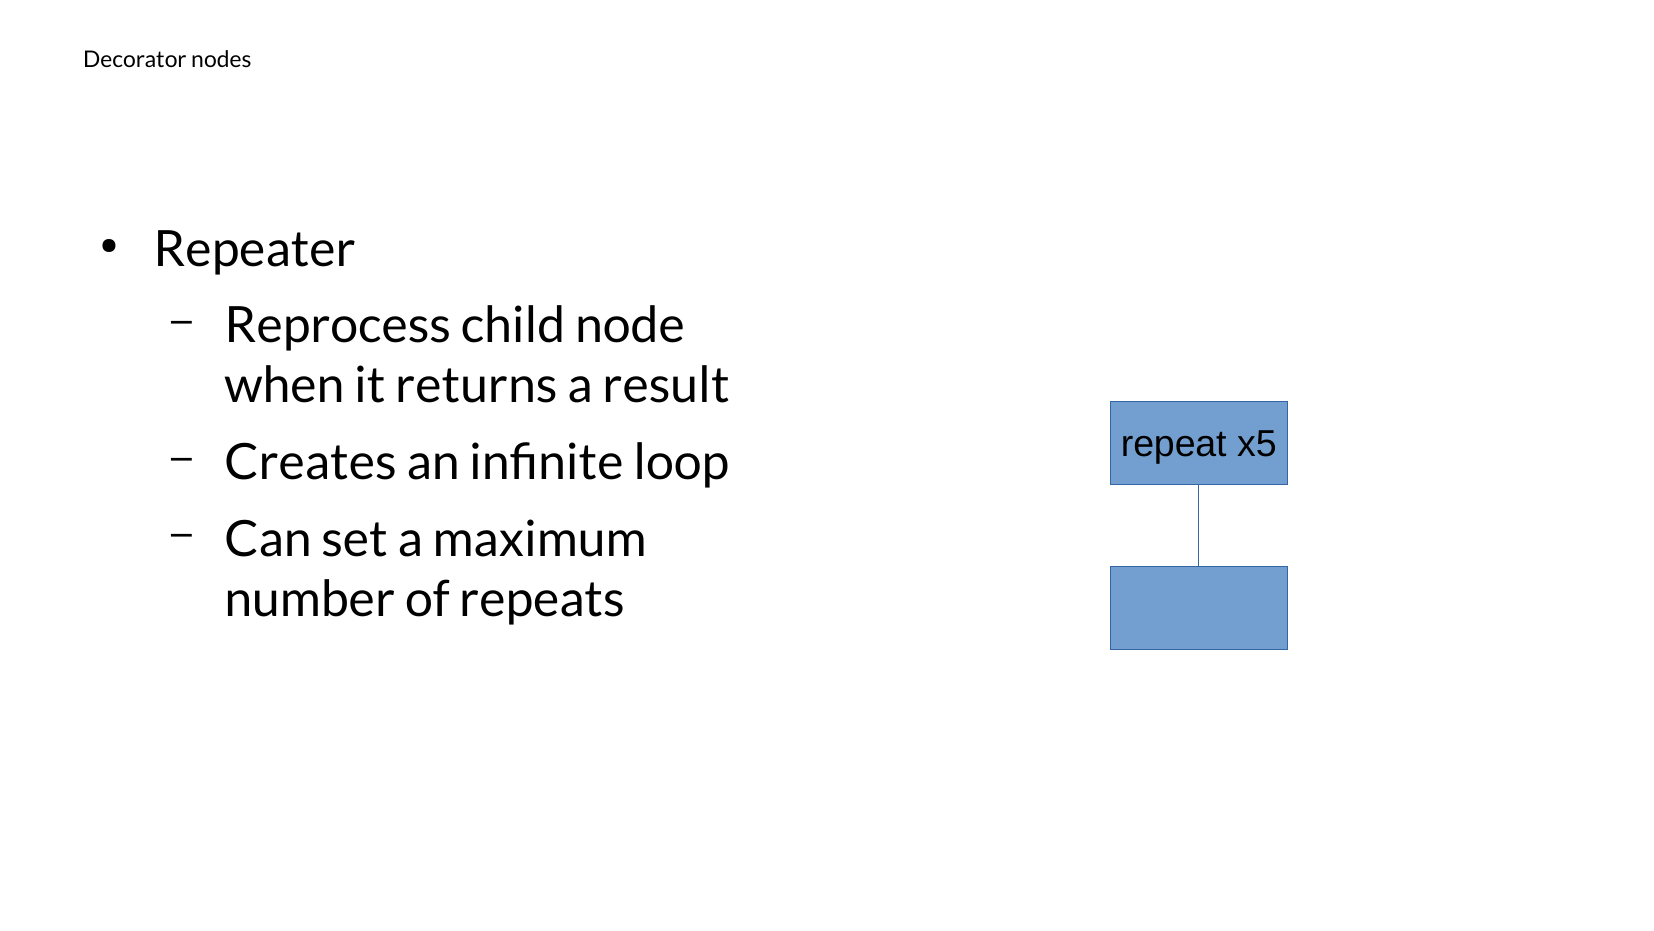

# Decorator nodes
Repeater
Reprocess child node when it returns a result
Creates an infinite loop
Can set a maximum number of repeats
repeat x5